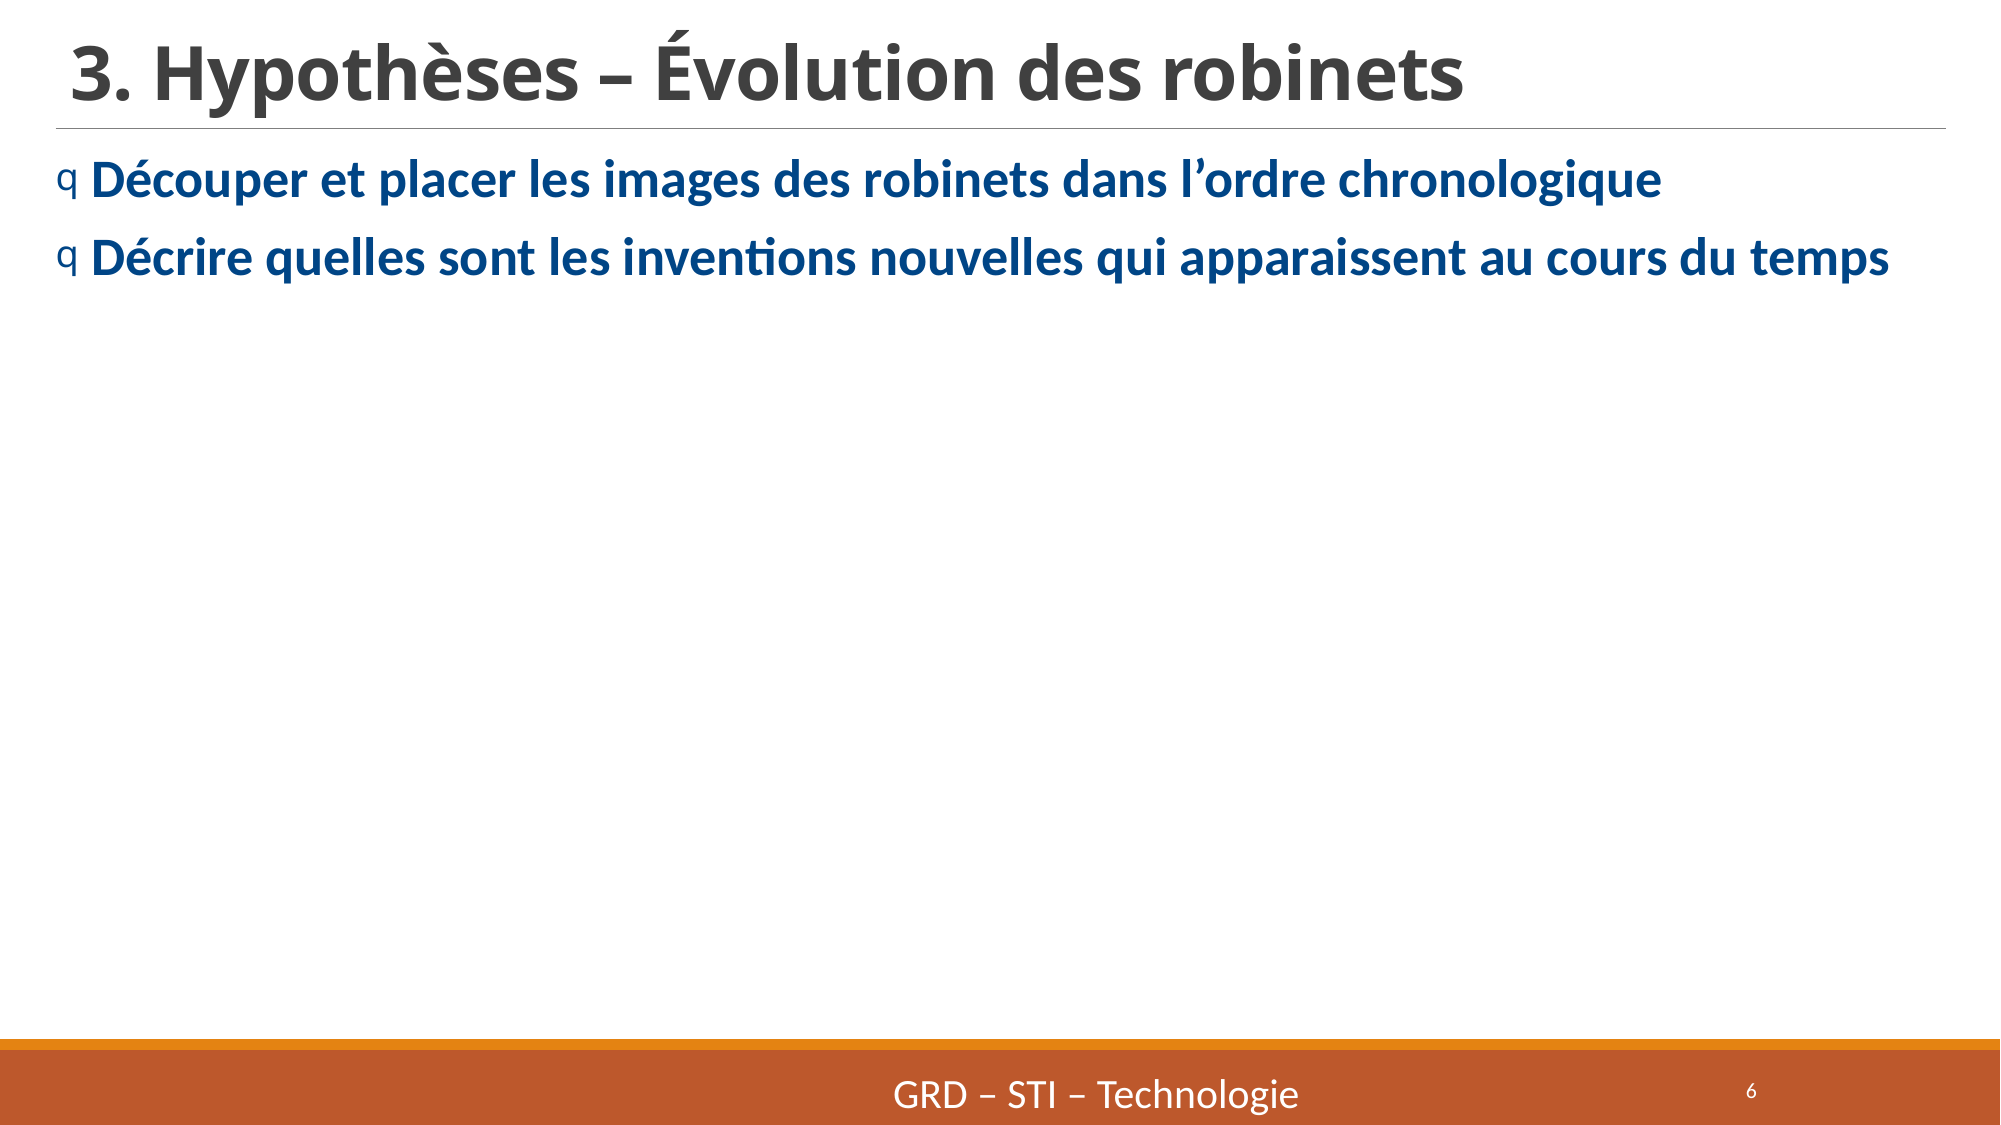

# 3. Hypothèses – Évolution des robinets
 Découper et placer les images des robinets dans l’ordre chronologique
 Décrire quelles sont les inventions nouvelles qui apparaissent au cours du temps
GRD STI
6